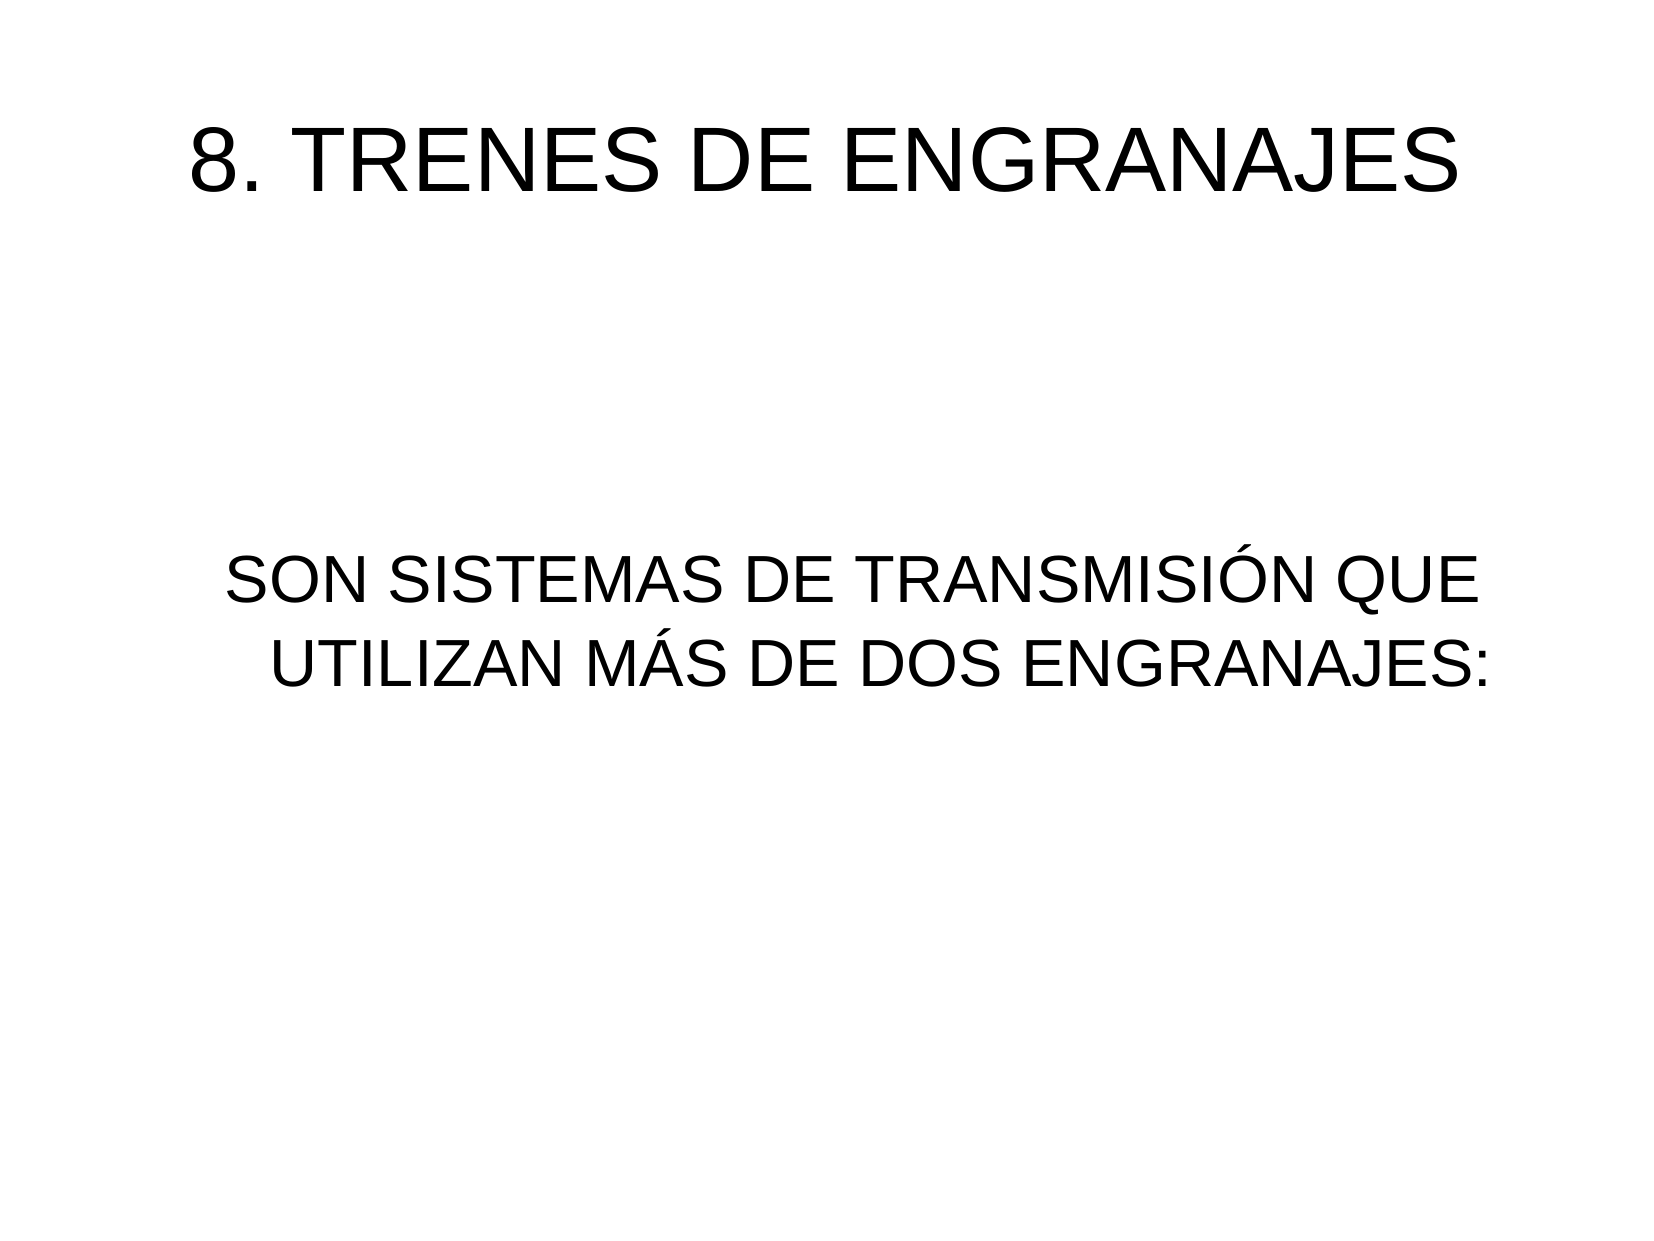

# 8. TRENES DE ENGRANAJES
SON SISTEMAS DE TRANSMISIÓN QUE UTILIZAN MÁS DE DOS ENGRANAJES: